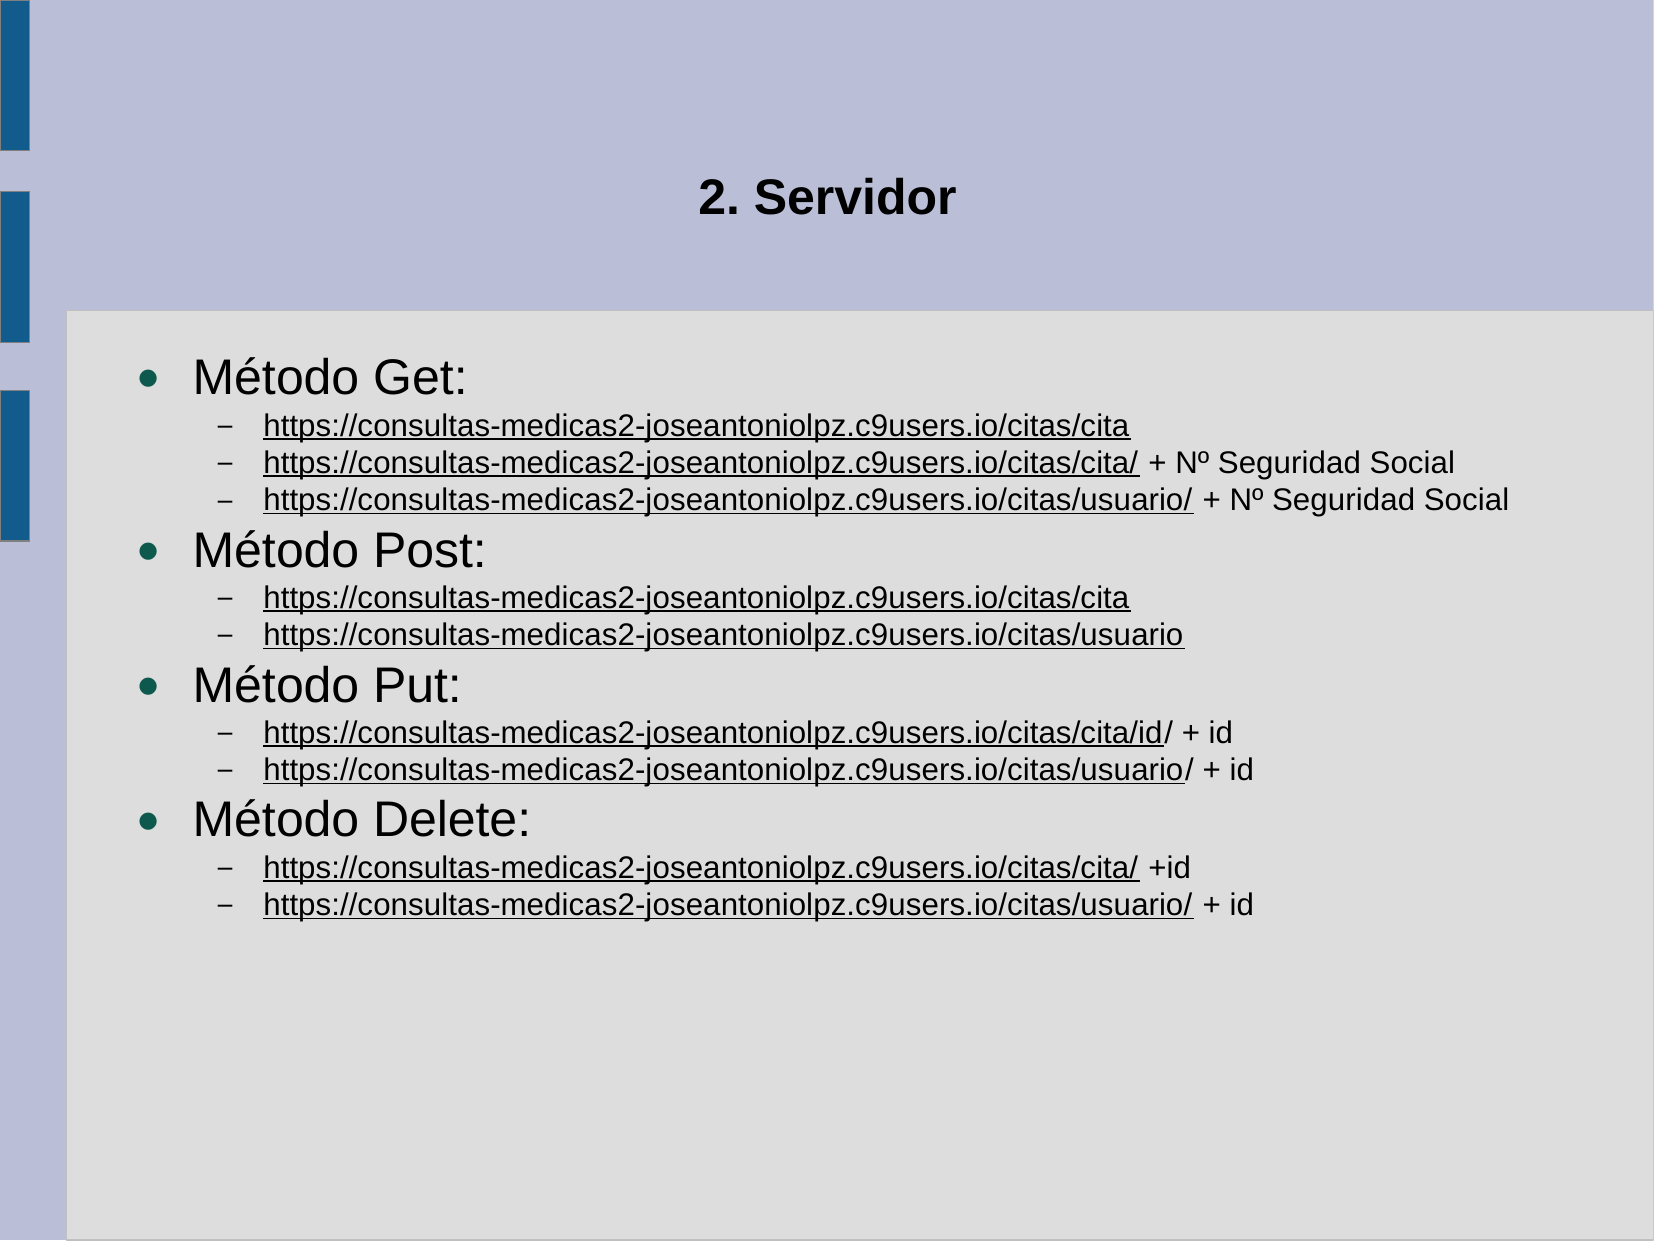

2. Servidor
Método Get:
https://consultas-medicas2-joseantoniolpz.c9users.io/citas/cita
https://consultas-medicas2-joseantoniolpz.c9users.io/citas/cita/ + Nº Seguridad Social
https://consultas-medicas2-joseantoniolpz.c9users.io/citas/usuario/ + Nº Seguridad Social
Método Post:
https://consultas-medicas2-joseantoniolpz.c9users.io/citas/cita
https://consultas-medicas2-joseantoniolpz.c9users.io/citas/usuario
Método Put:
https://consultas-medicas2-joseantoniolpz.c9users.io/citas/cita/id/ + id
https://consultas-medicas2-joseantoniolpz.c9users.io/citas/usuario/ + id
Método Delete:
https://consultas-medicas2-joseantoniolpz.c9users.io/citas/cita/ +id
https://consultas-medicas2-joseantoniolpz.c9users.io/citas/usuario/ + id